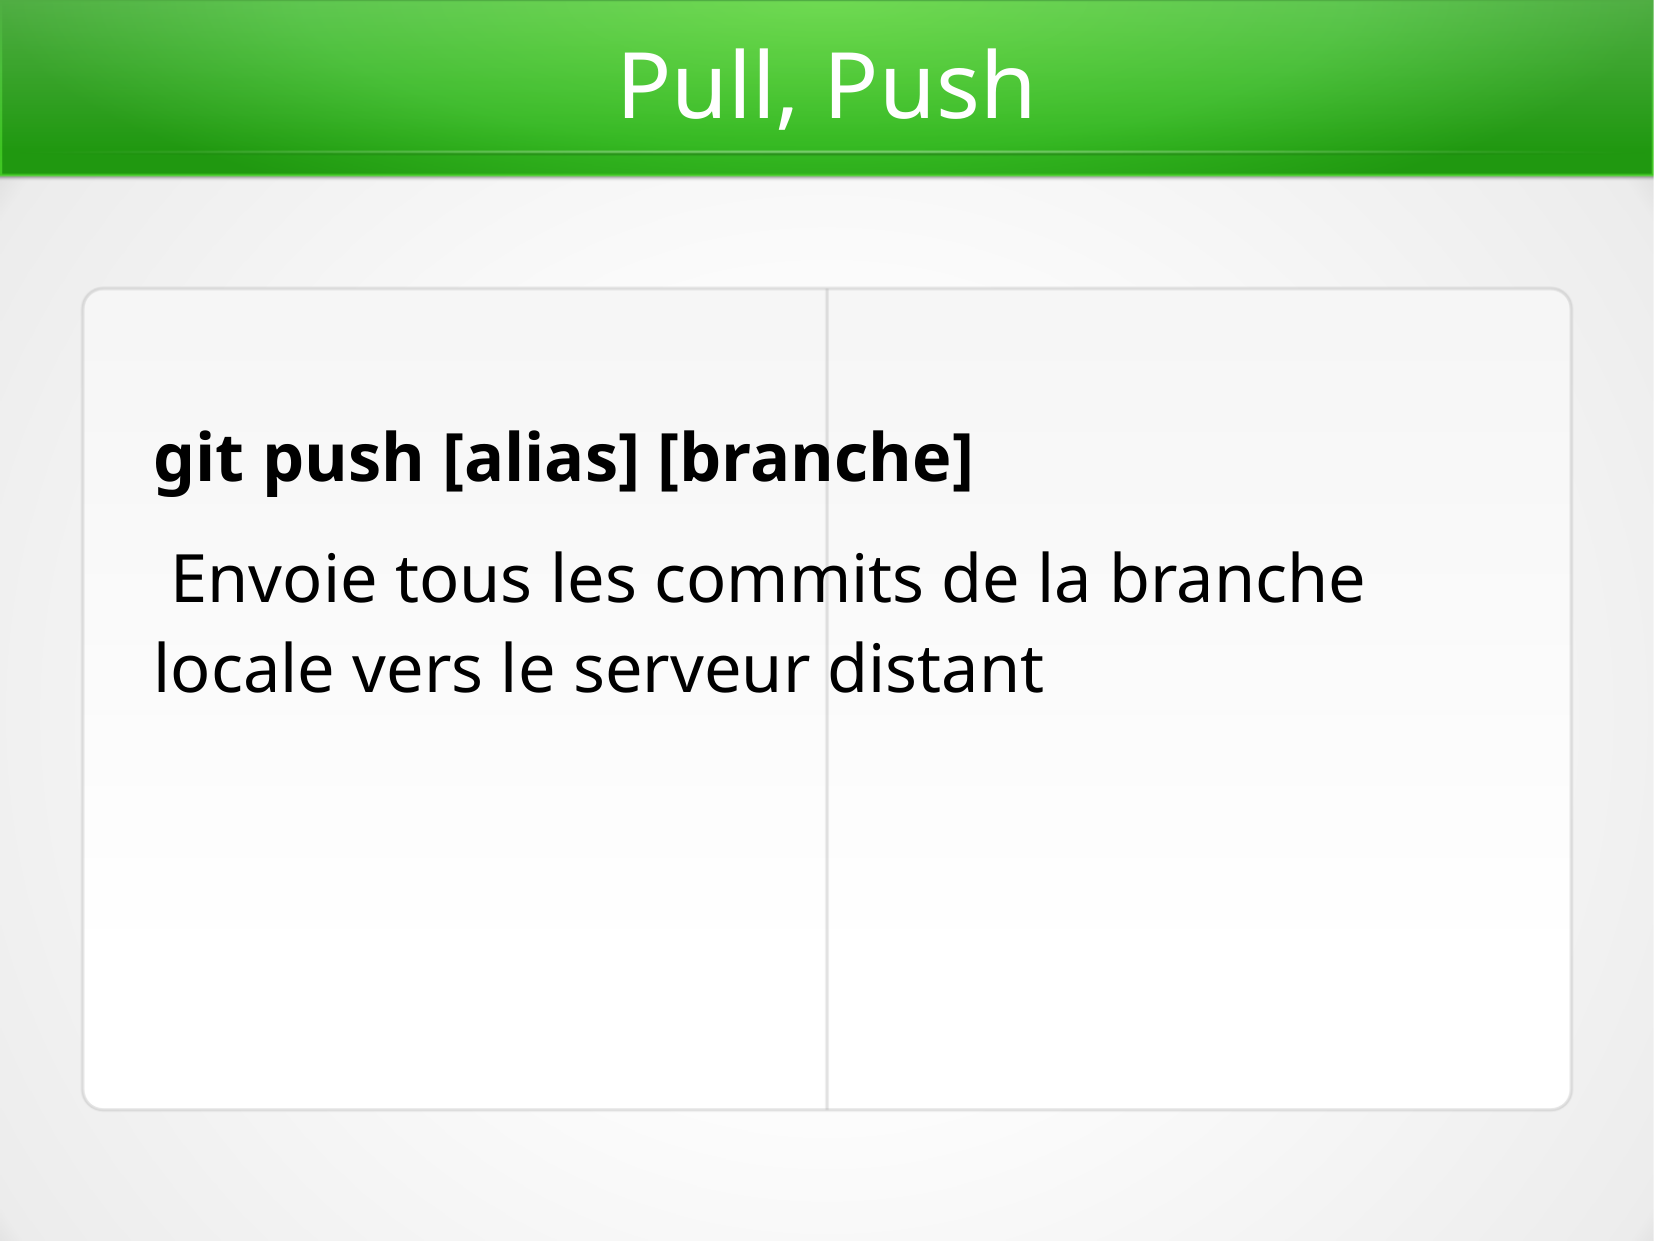

# Pull, Push
git push [alias] [branche]
 Envoie tous les commits de la branche locale vers le serveur distant